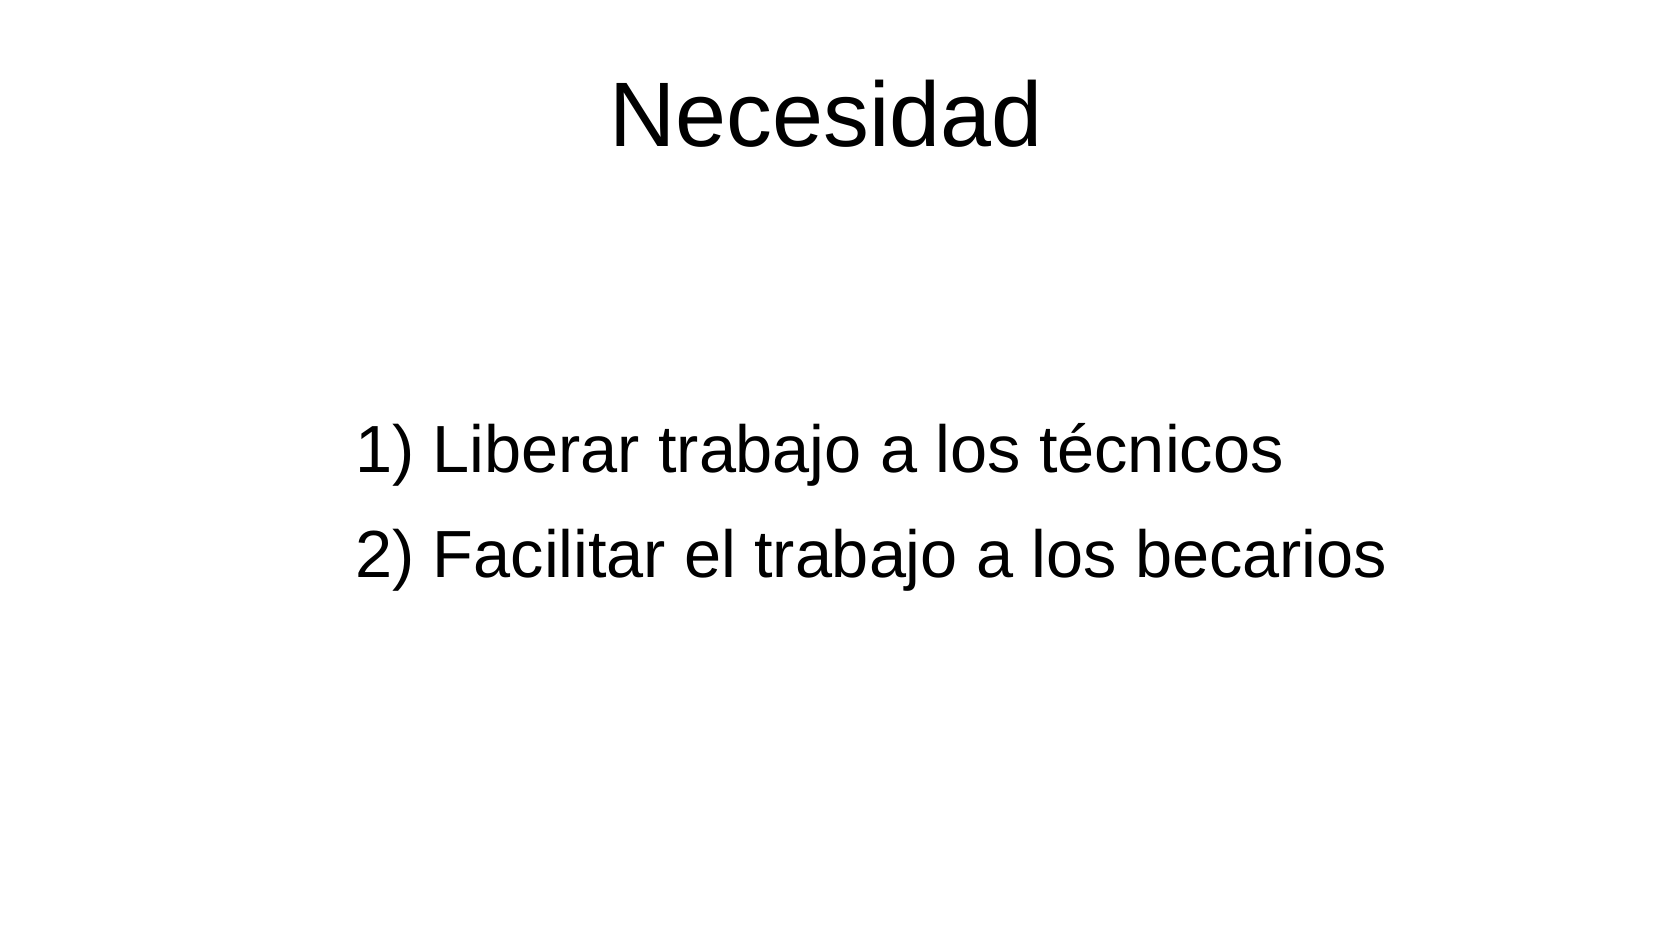

# Necesidad
 Liberar trabajo a los técnicos
 Facilitar el trabajo a los becarios